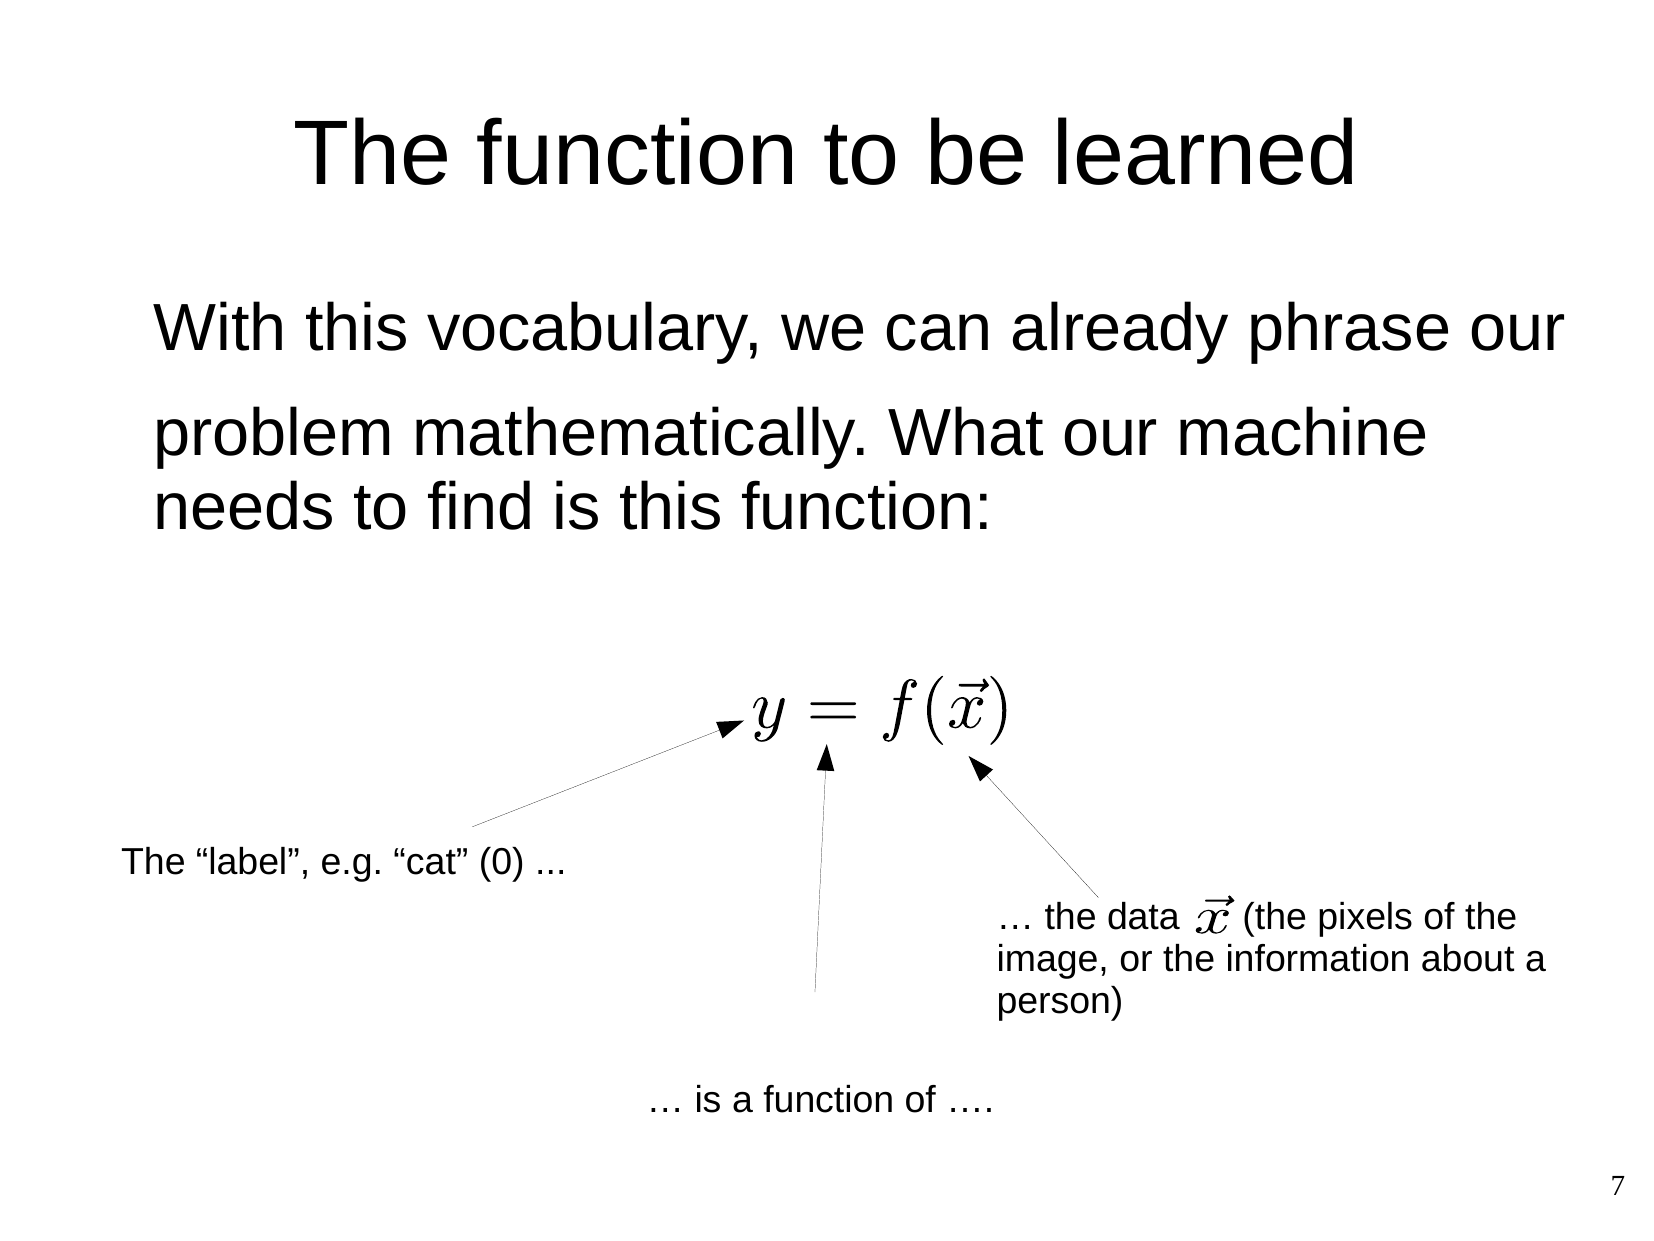

# The function to be learned
With this vocabulary, we can already phrase our
problem mathematically. What our machine needs to find is this function:
The “label”, e.g. “cat” (0) ...
… the data (the pixels of the image, or the information about a person)
… is a function of ….
7